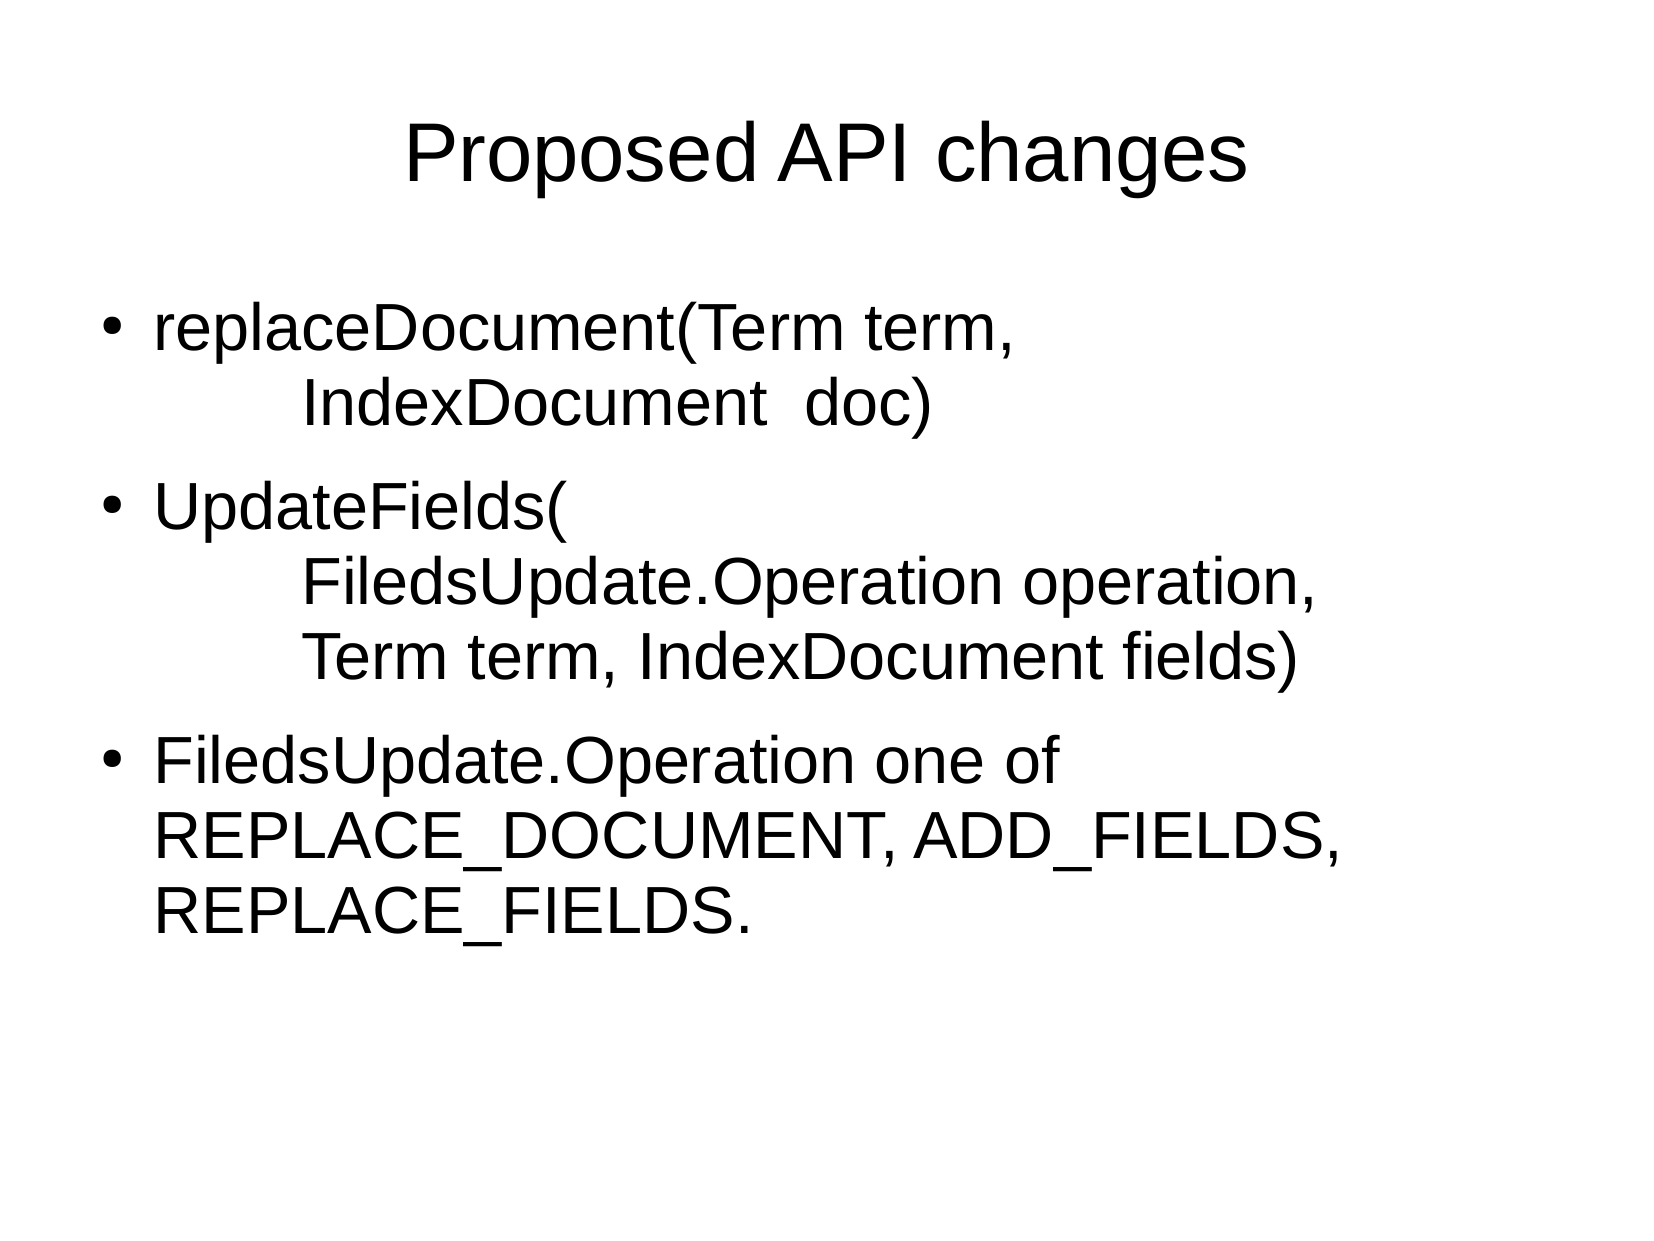

# Proposed API changes
replaceDocument(Term term,
		IndexDocument doc)
UpdateFields(
		FiledsUpdate.Operation operation,
		Term term, IndexDocument fields)
FiledsUpdate.Operation one of REPLACE_DOCUMENT, ADD_FIELDS, REPLACE_FIELDS.